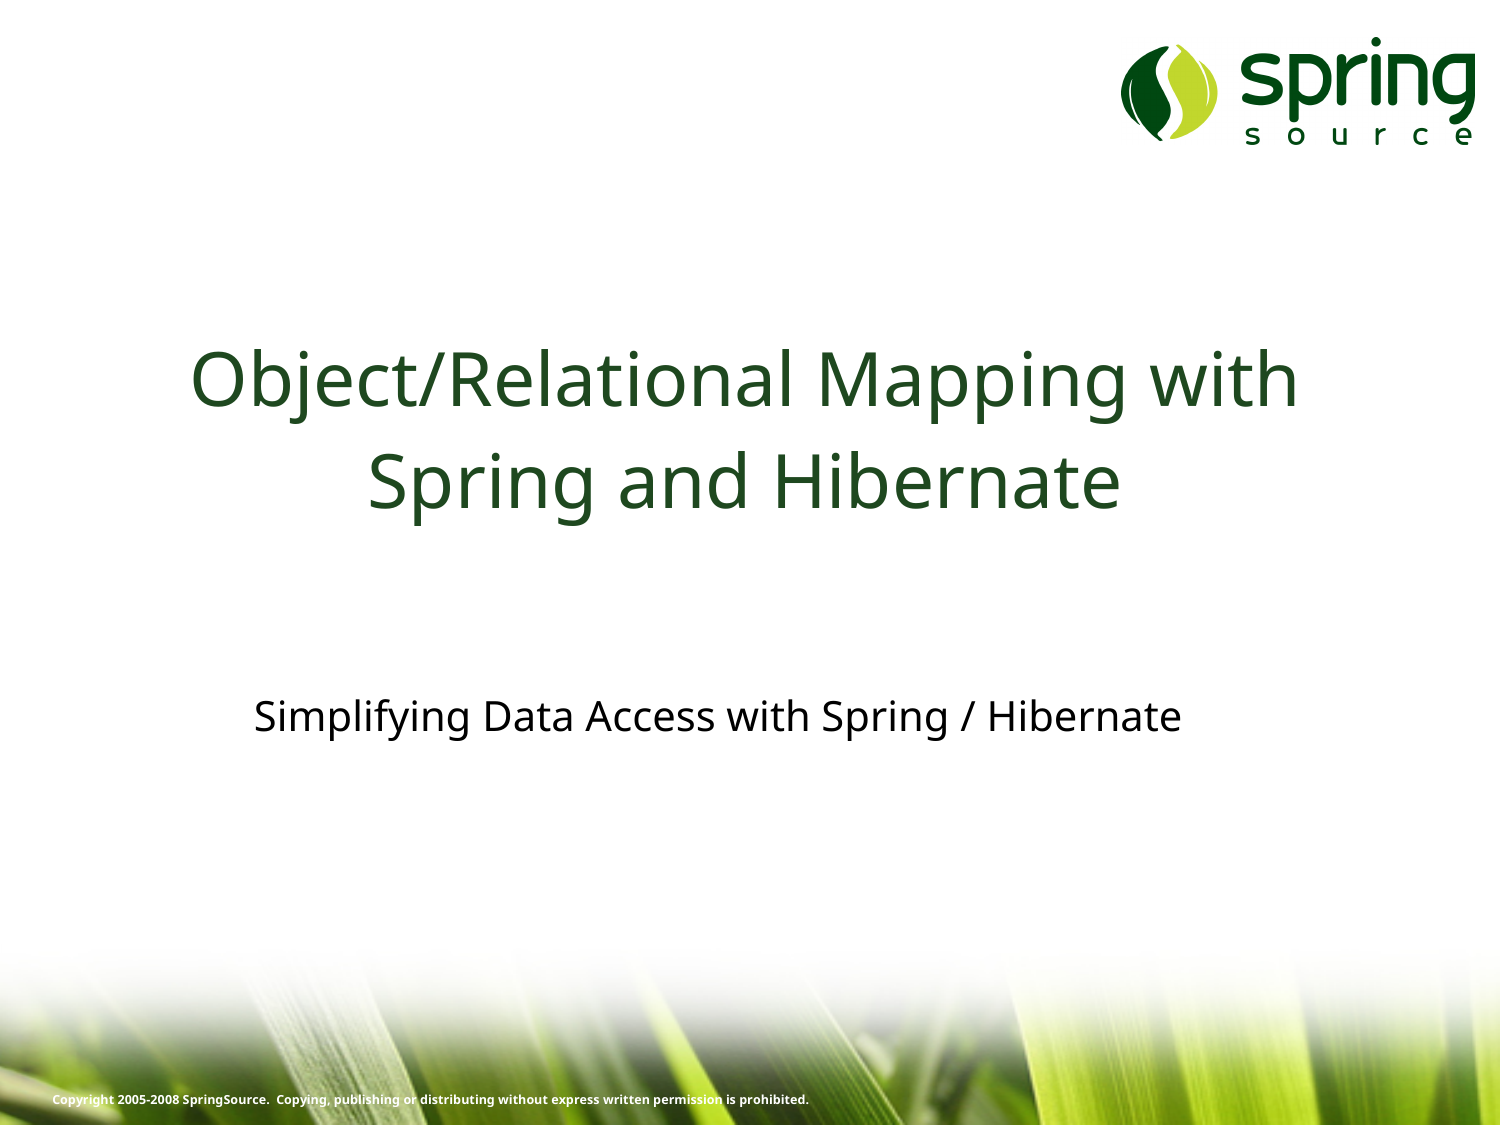

# Object/Relational Mapping with Spring and Hibernate
Simplifying Data Access with Spring / Hibernate